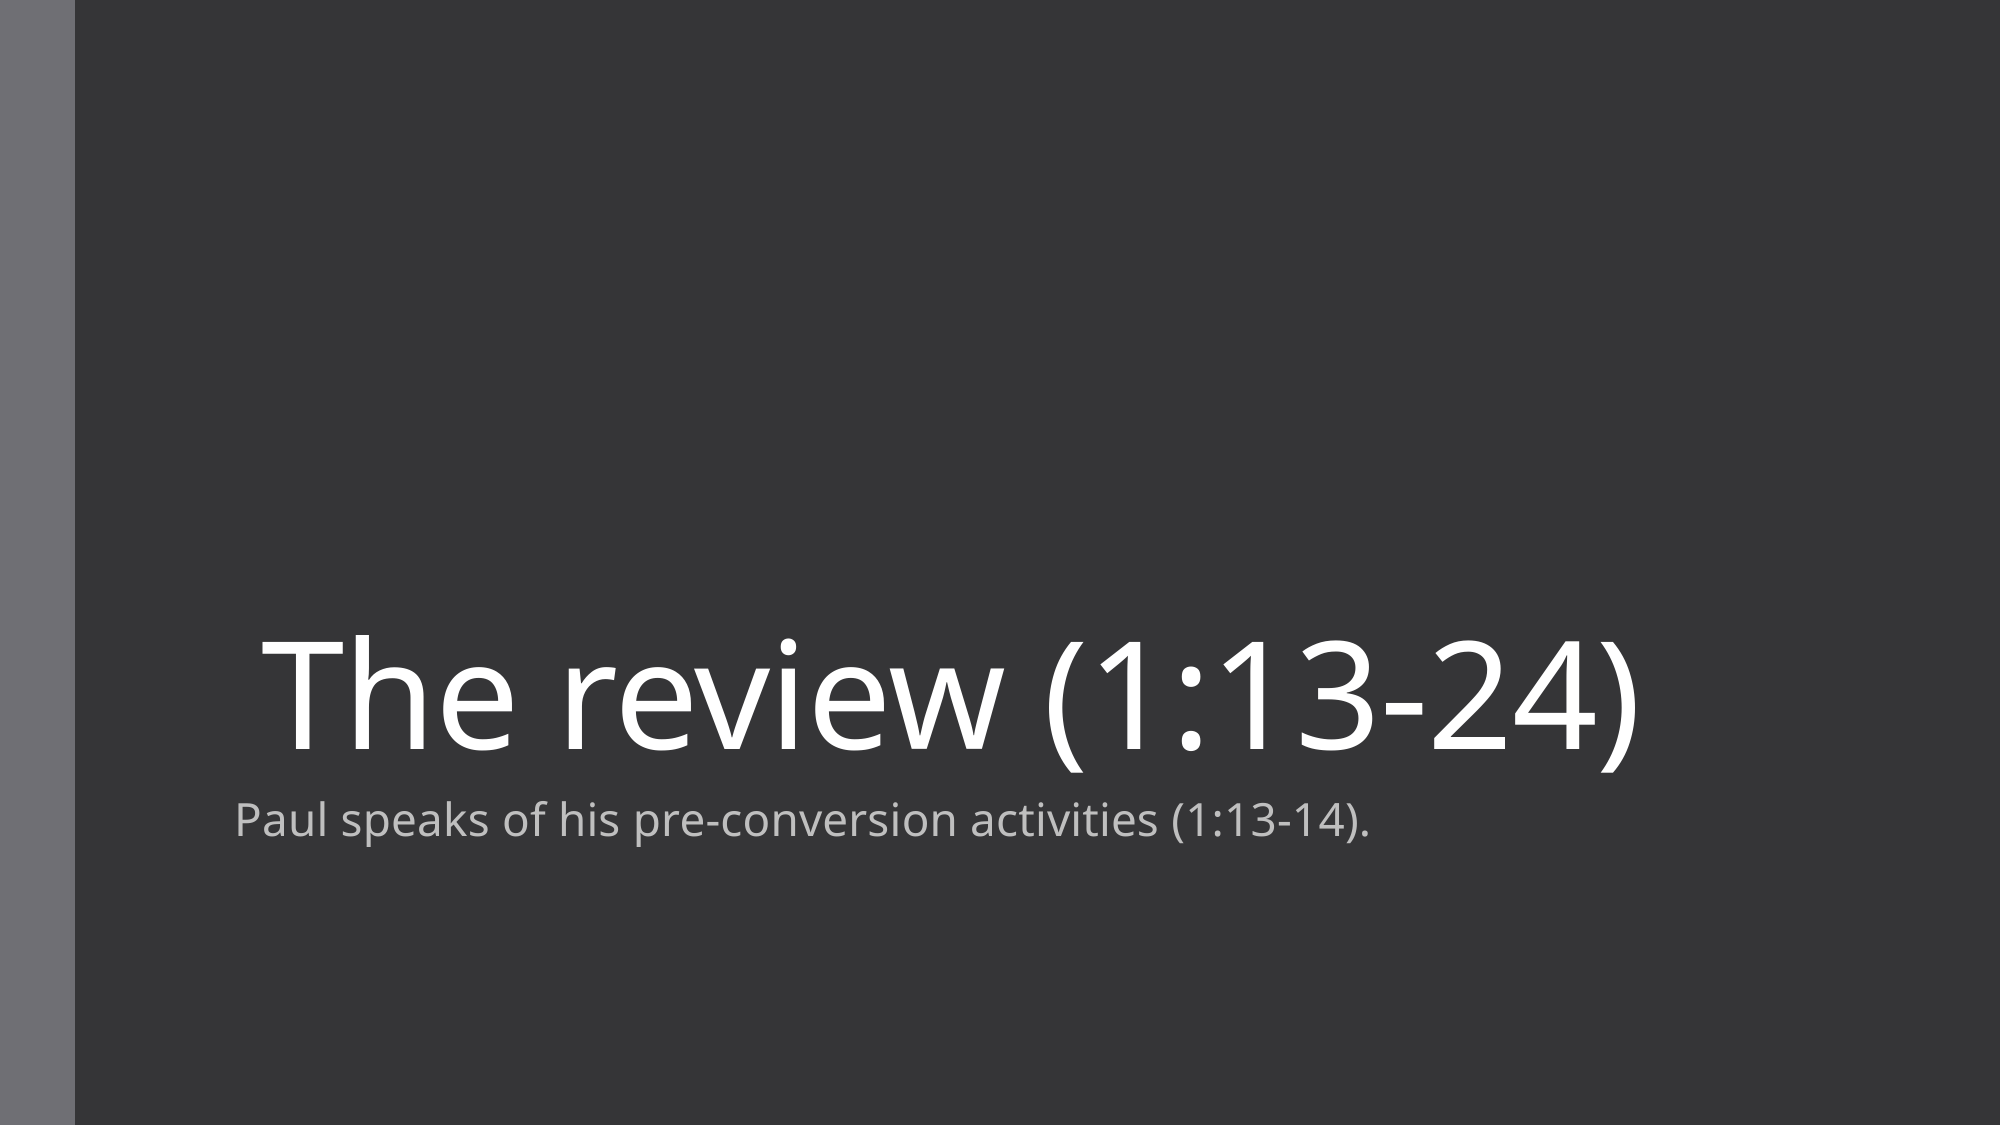

# The review (1:13-24)
 Paul speaks of his pre-conversion activities (1:13-14).